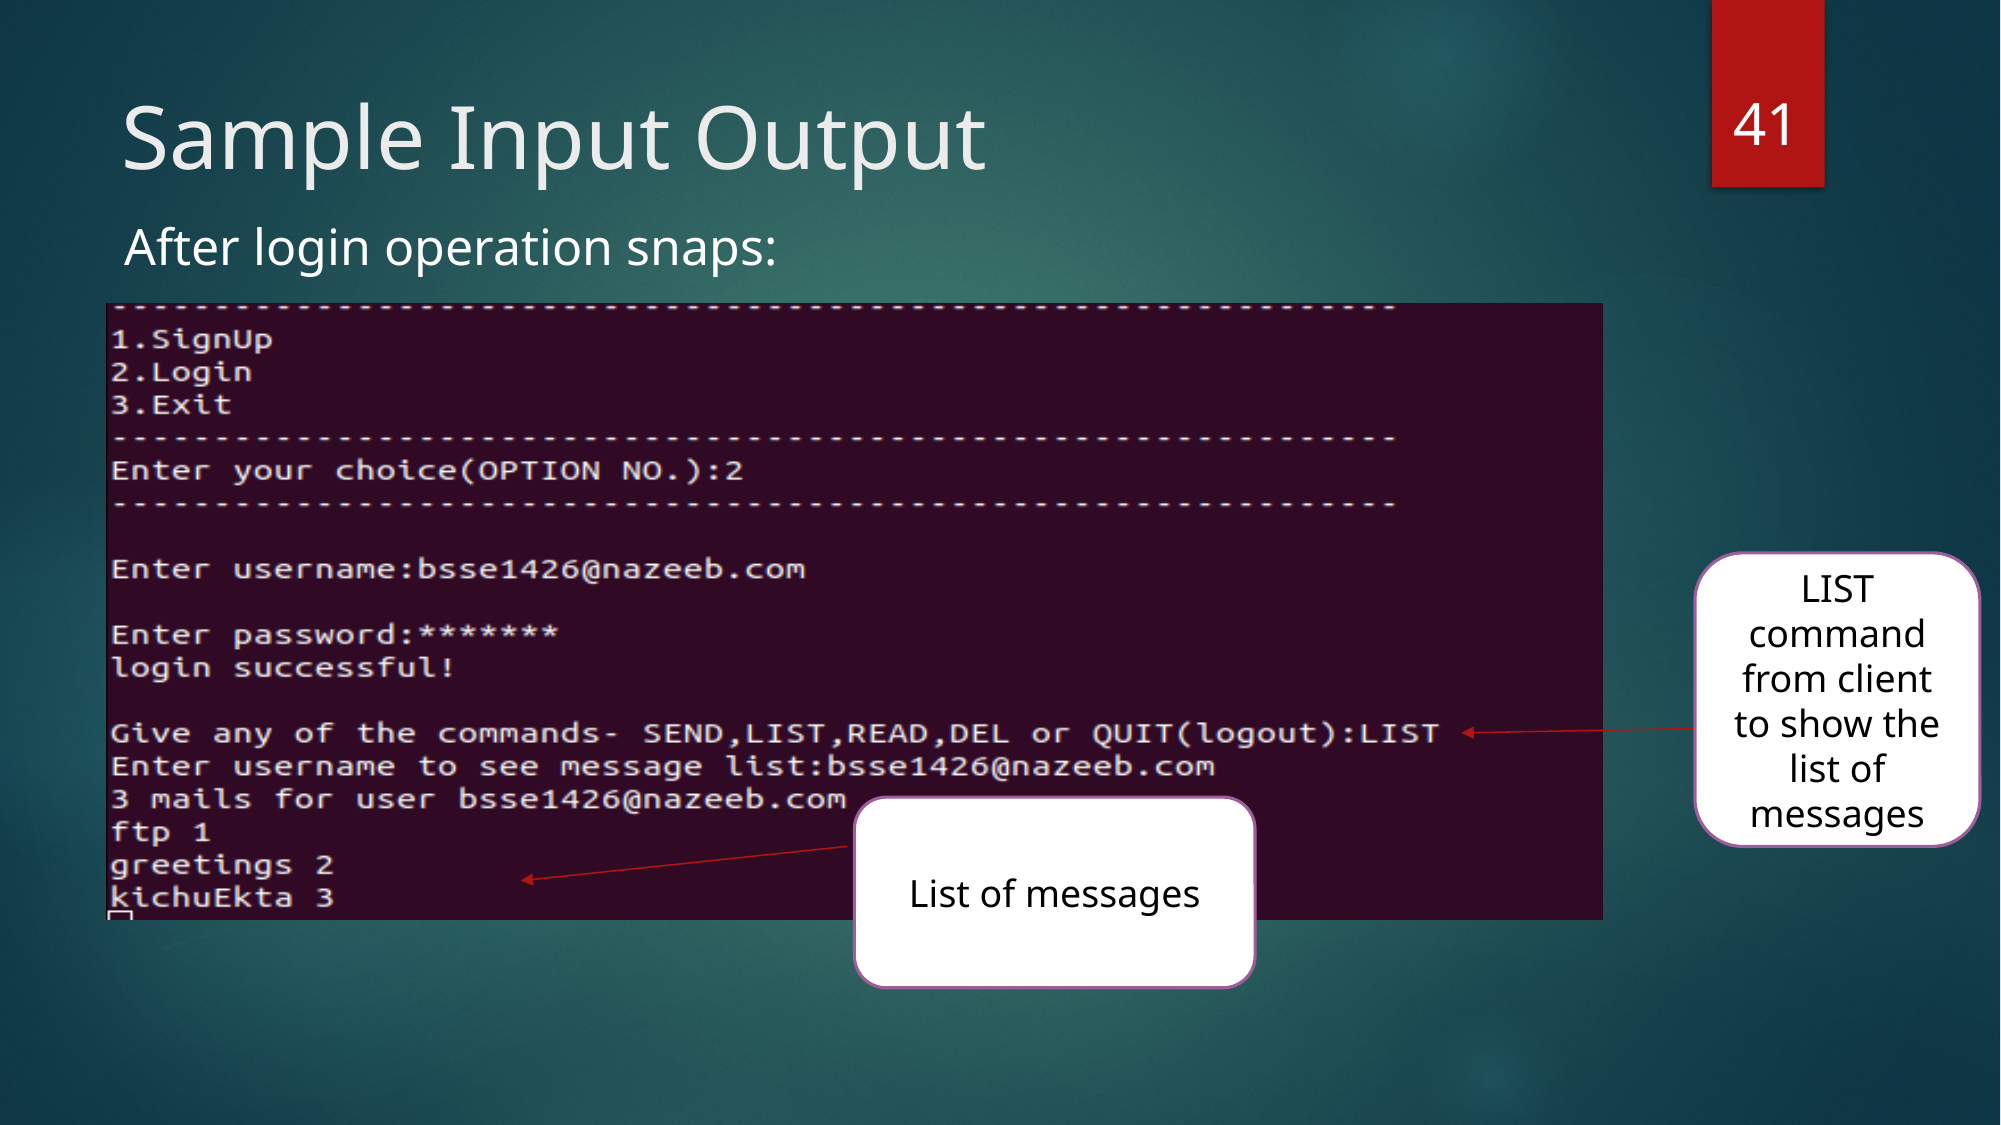

41
# Sample Input Output
After login operation snaps:
LIST command from client to show the list of messages
List of messages